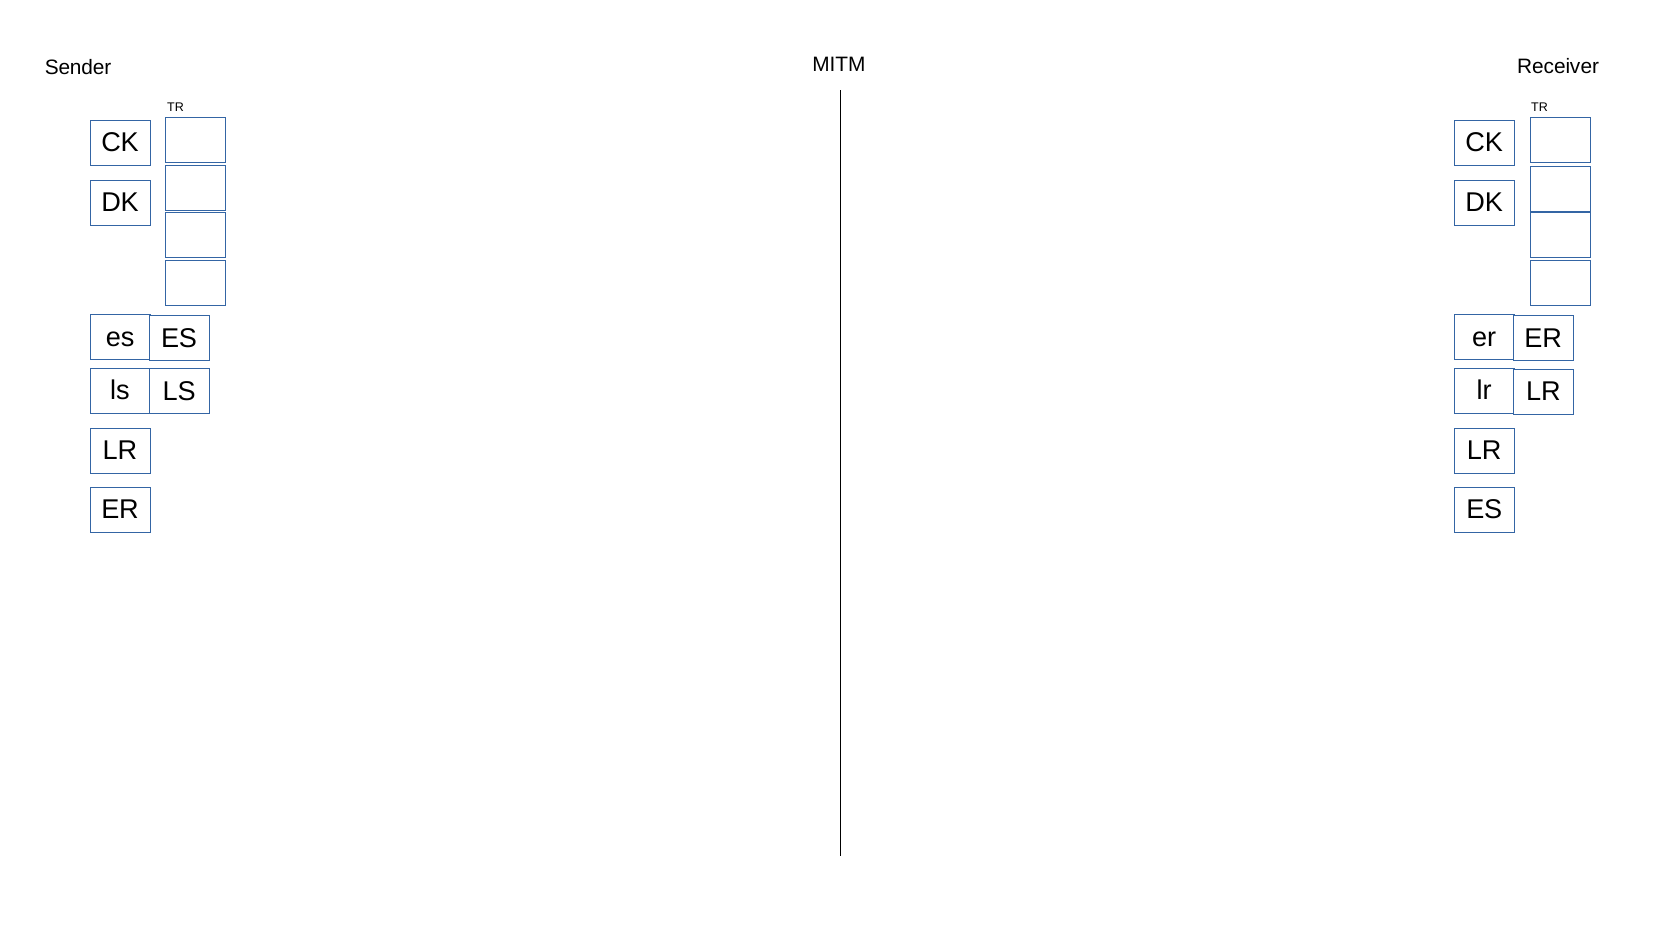

MITM
Receiver
Sender
TR
TR
CK
CK
CK
CK
DK
DK
DK
DK
CK
es
CK
er
ES
ER
CK
ls
CK
lr
LS
LR
LR
LR
ER
ES